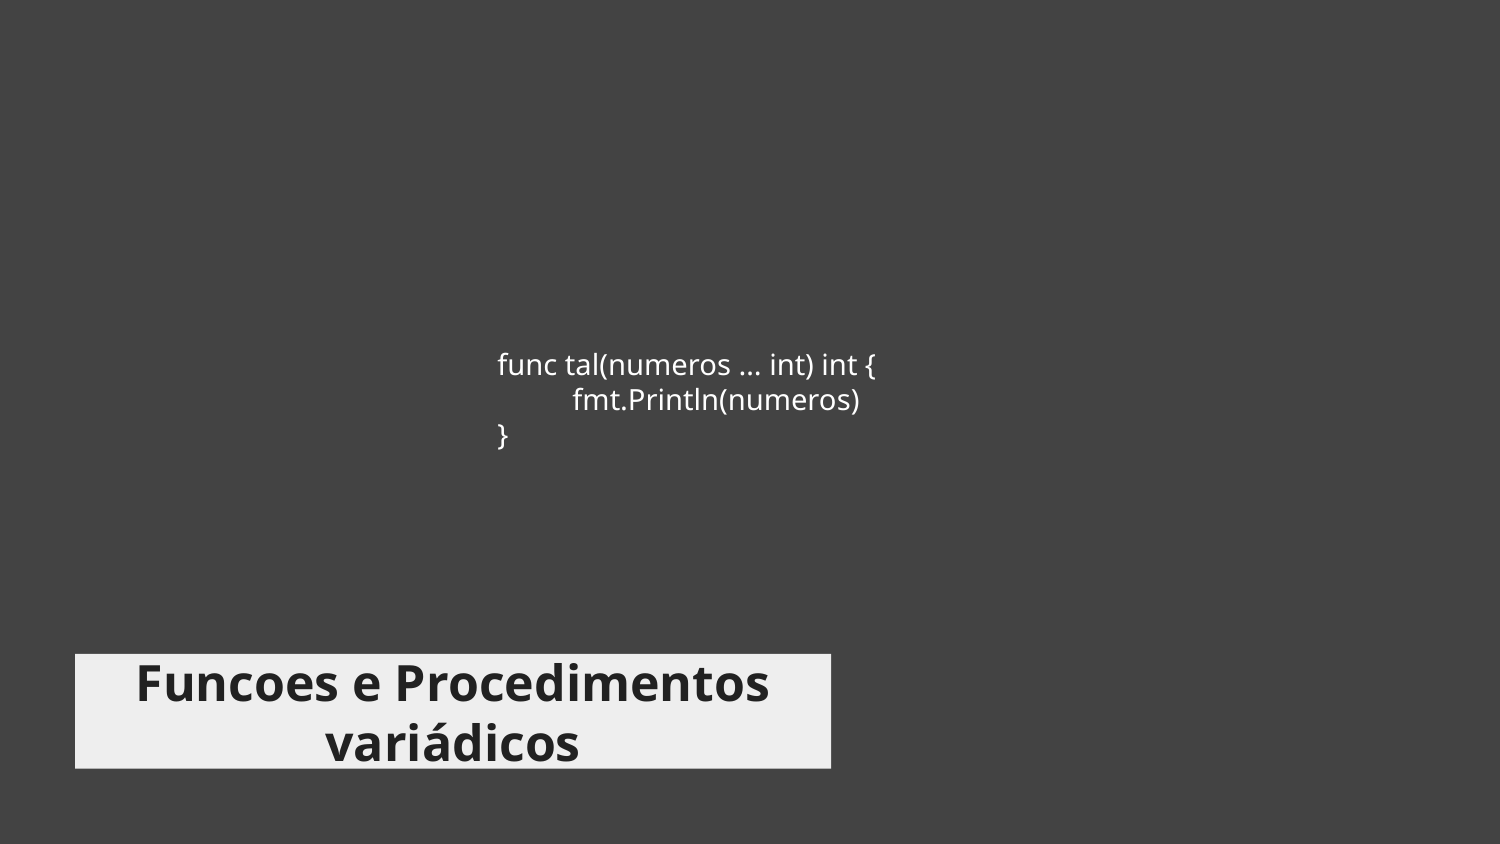

func tal(numeros … int) int {
	fmt.Println(numeros)
}
# Funcoes e Procedimentos variádicos